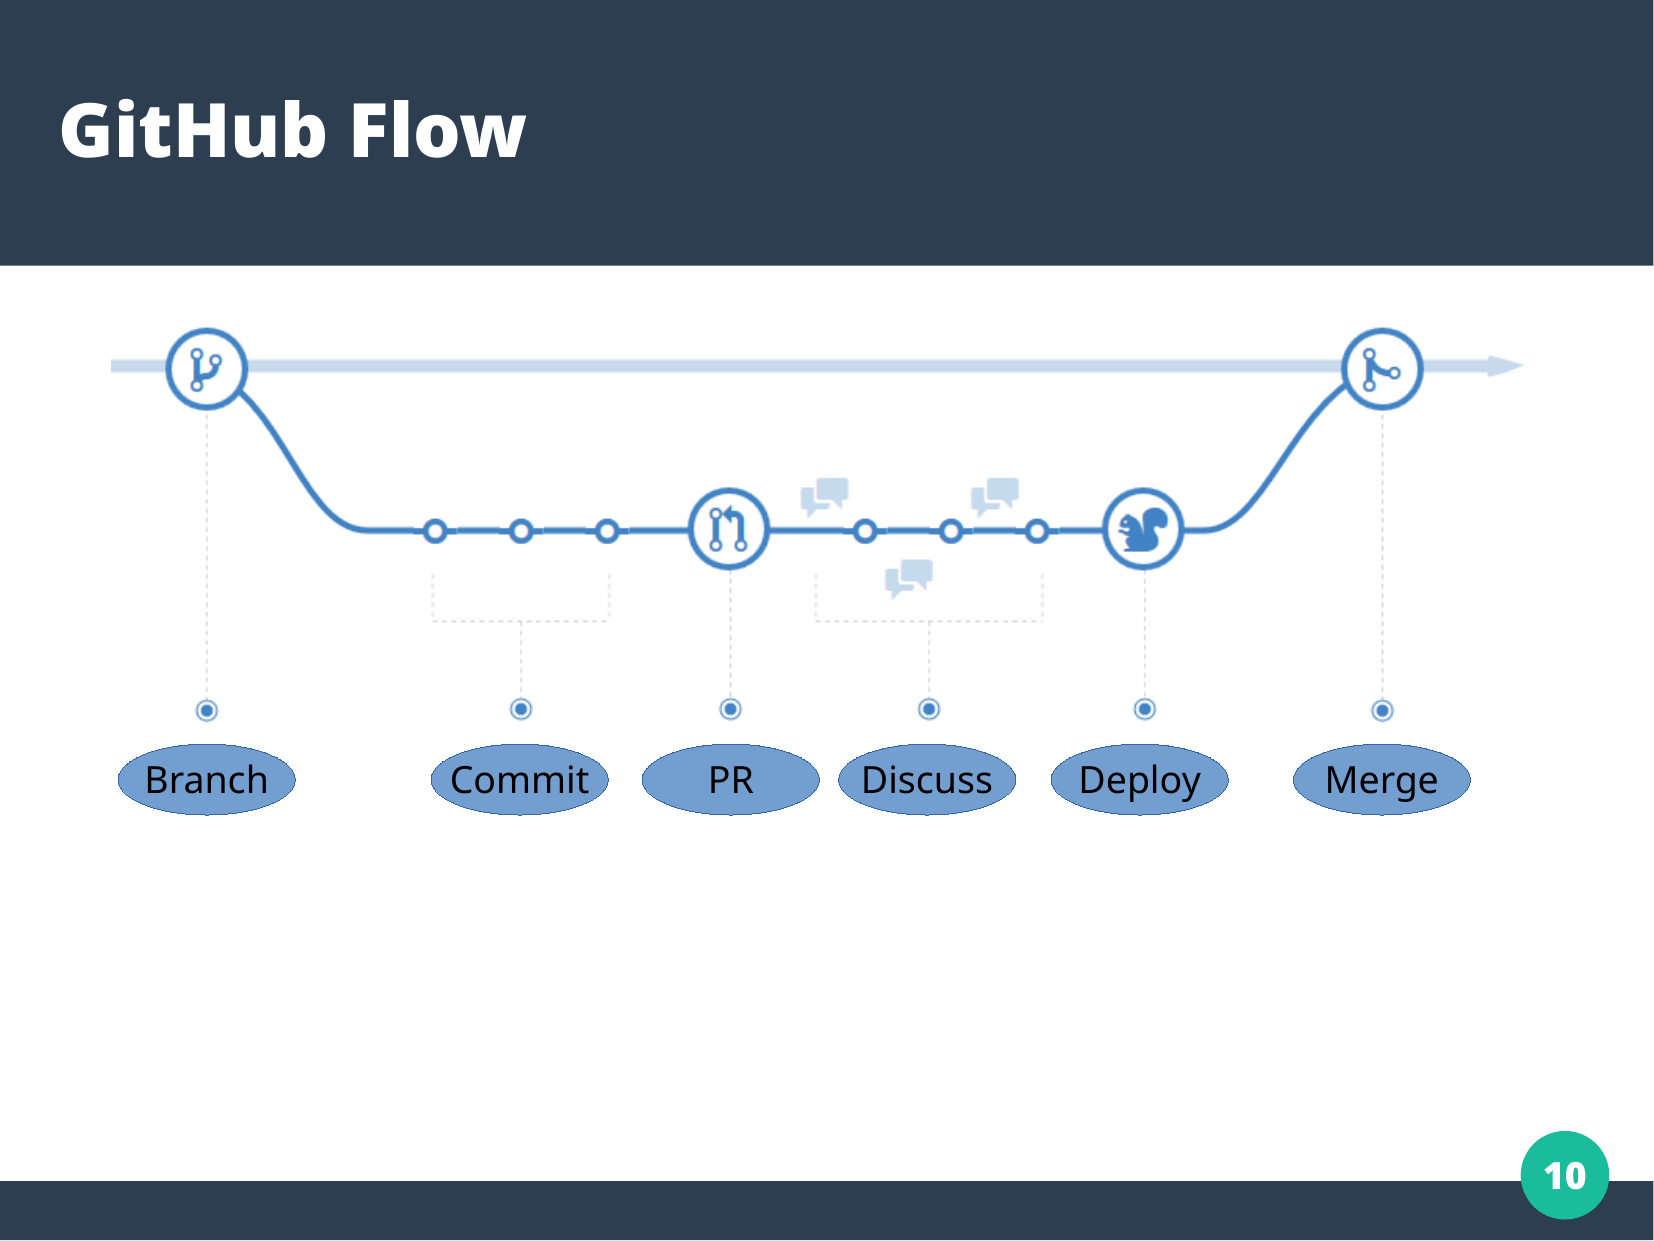

# GitHub Flow
Branch
Commit
PR
Discuss
Deploy
Merge
10